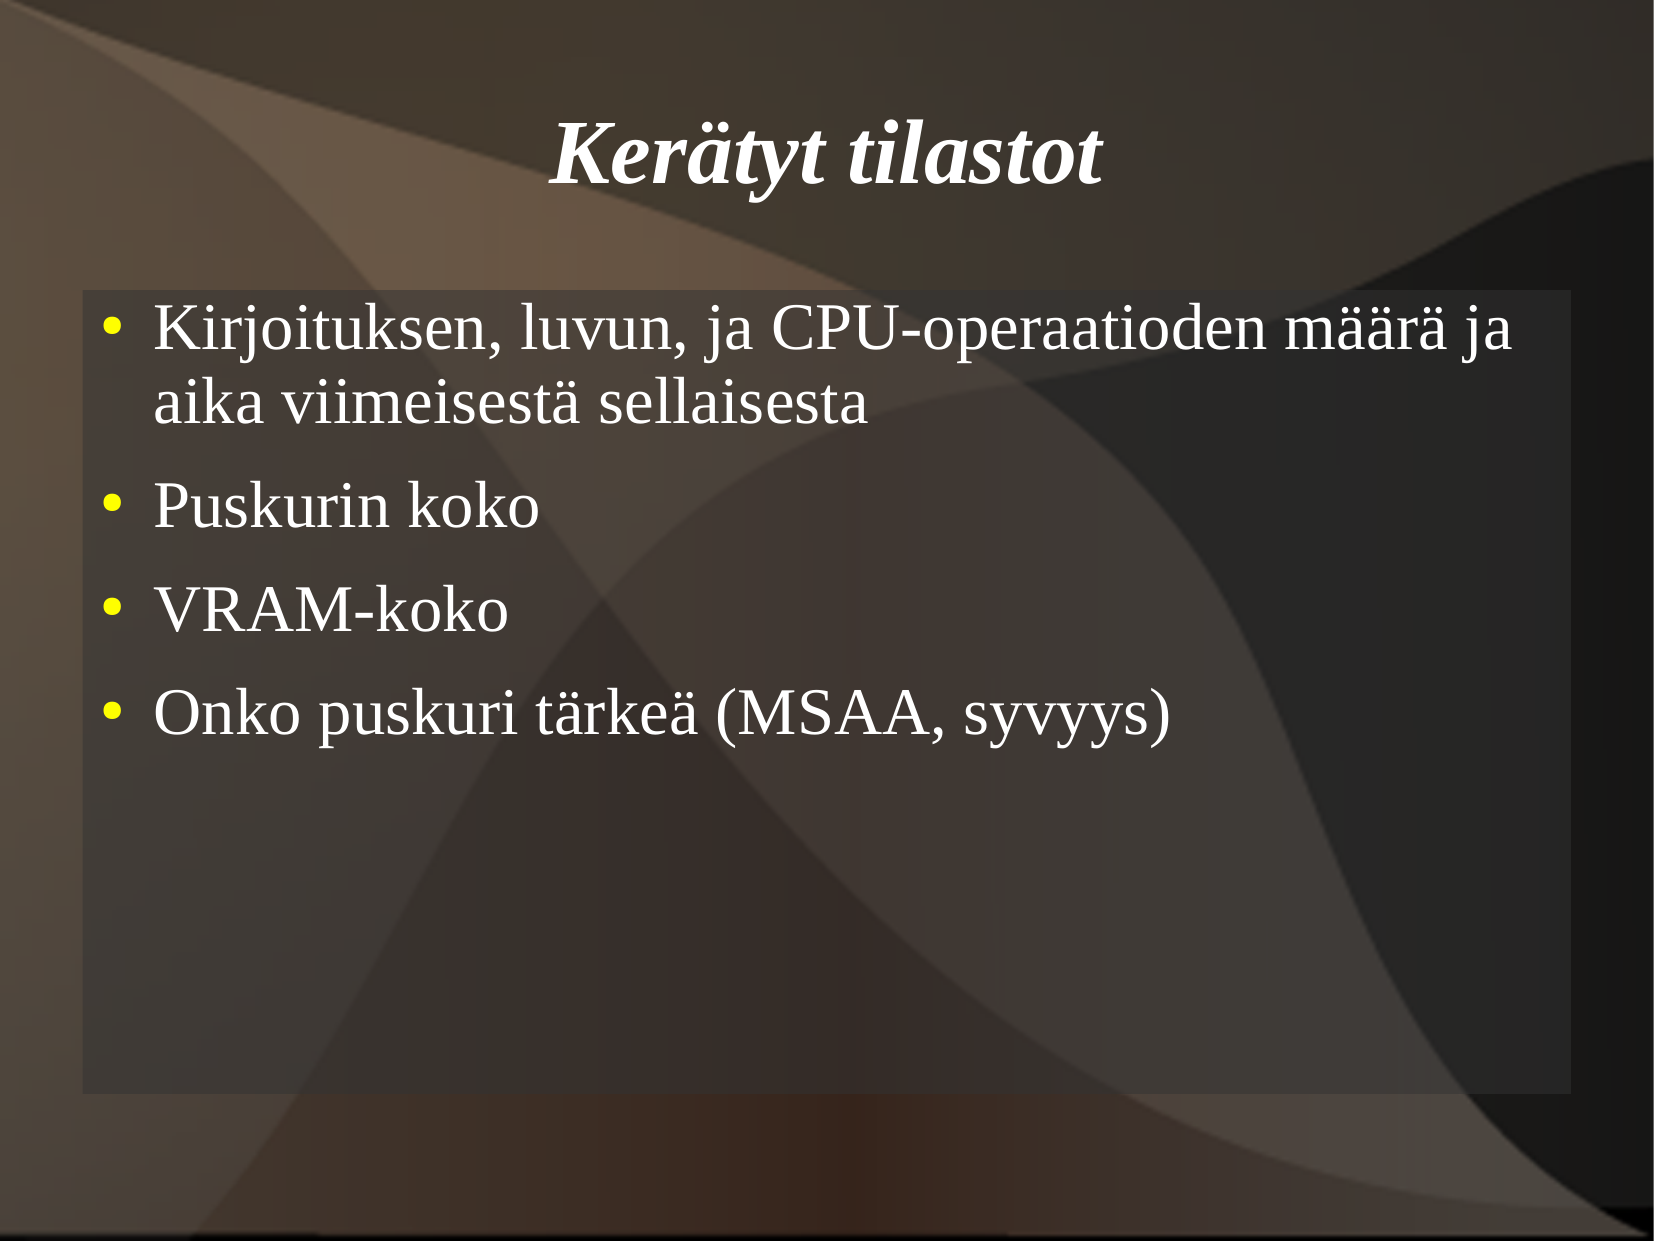

# Kerätyt tilastot
Kirjoituksen, luvun, ja CPU-operaatioden määrä ja aika viimeisestä sellaisesta
Puskurin koko
VRAM-koko
Onko puskuri tärkeä (MSAA, syvyys)